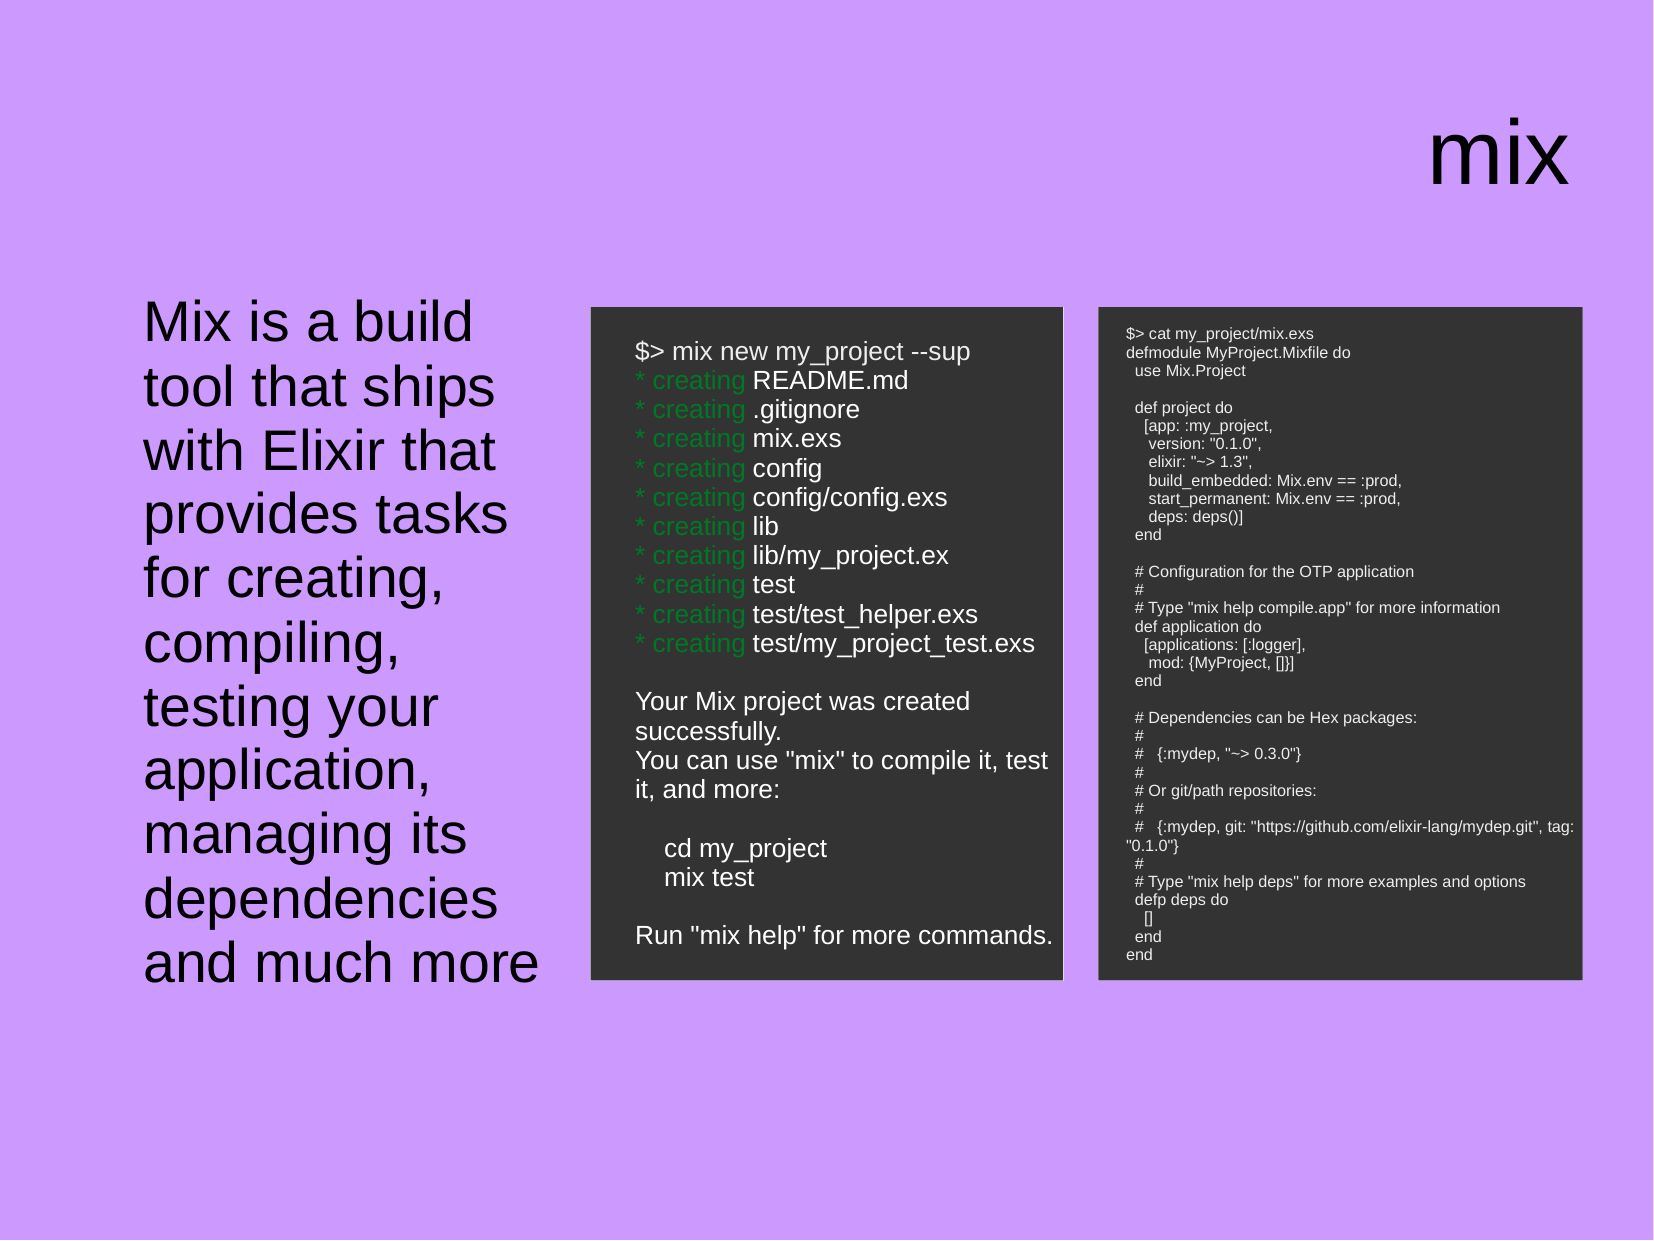

# mix
Mix is a build tool that ships with Elixir that provides tasks for creating, compiling, testing your application, managing its dependencies and much more
$> mix new my_project --sup
* creating README.md
* creating .gitignore
* creating mix.exs
* creating config
* creating config/config.exs
* creating lib
* creating lib/my_project.ex
* creating test
* creating test/test_helper.exs
* creating test/my_project_test.exs
Your Mix project was created successfully.
You can use "mix" to compile it, test it, and more:
 cd my_project
 mix test
Run "mix help" for more commands.
$> cat my_project/mix.exs
defmodule MyProject.Mixfile do
 use Mix.Project
 def project do
 [app: :my_project,
 version: "0.1.0",
 elixir: "~> 1.3",
 build_embedded: Mix.env == :prod,
 start_permanent: Mix.env == :prod,
 deps: deps()]
 end
 # Configuration for the OTP application
 #
 # Type "mix help compile.app" for more information
 def application do
 [applications: [:logger],
 mod: {MyProject, []}]
 end
 # Dependencies can be Hex packages:
 #
 # {:mydep, "~> 0.3.0"}
 #
 # Or git/path repositories:
 #
 # {:mydep, git: "https://github.com/elixir-lang/mydep.git", tag: "0.1.0"}
 #
 # Type "mix help deps" for more examples and options
 defp deps do
 []
 end
end